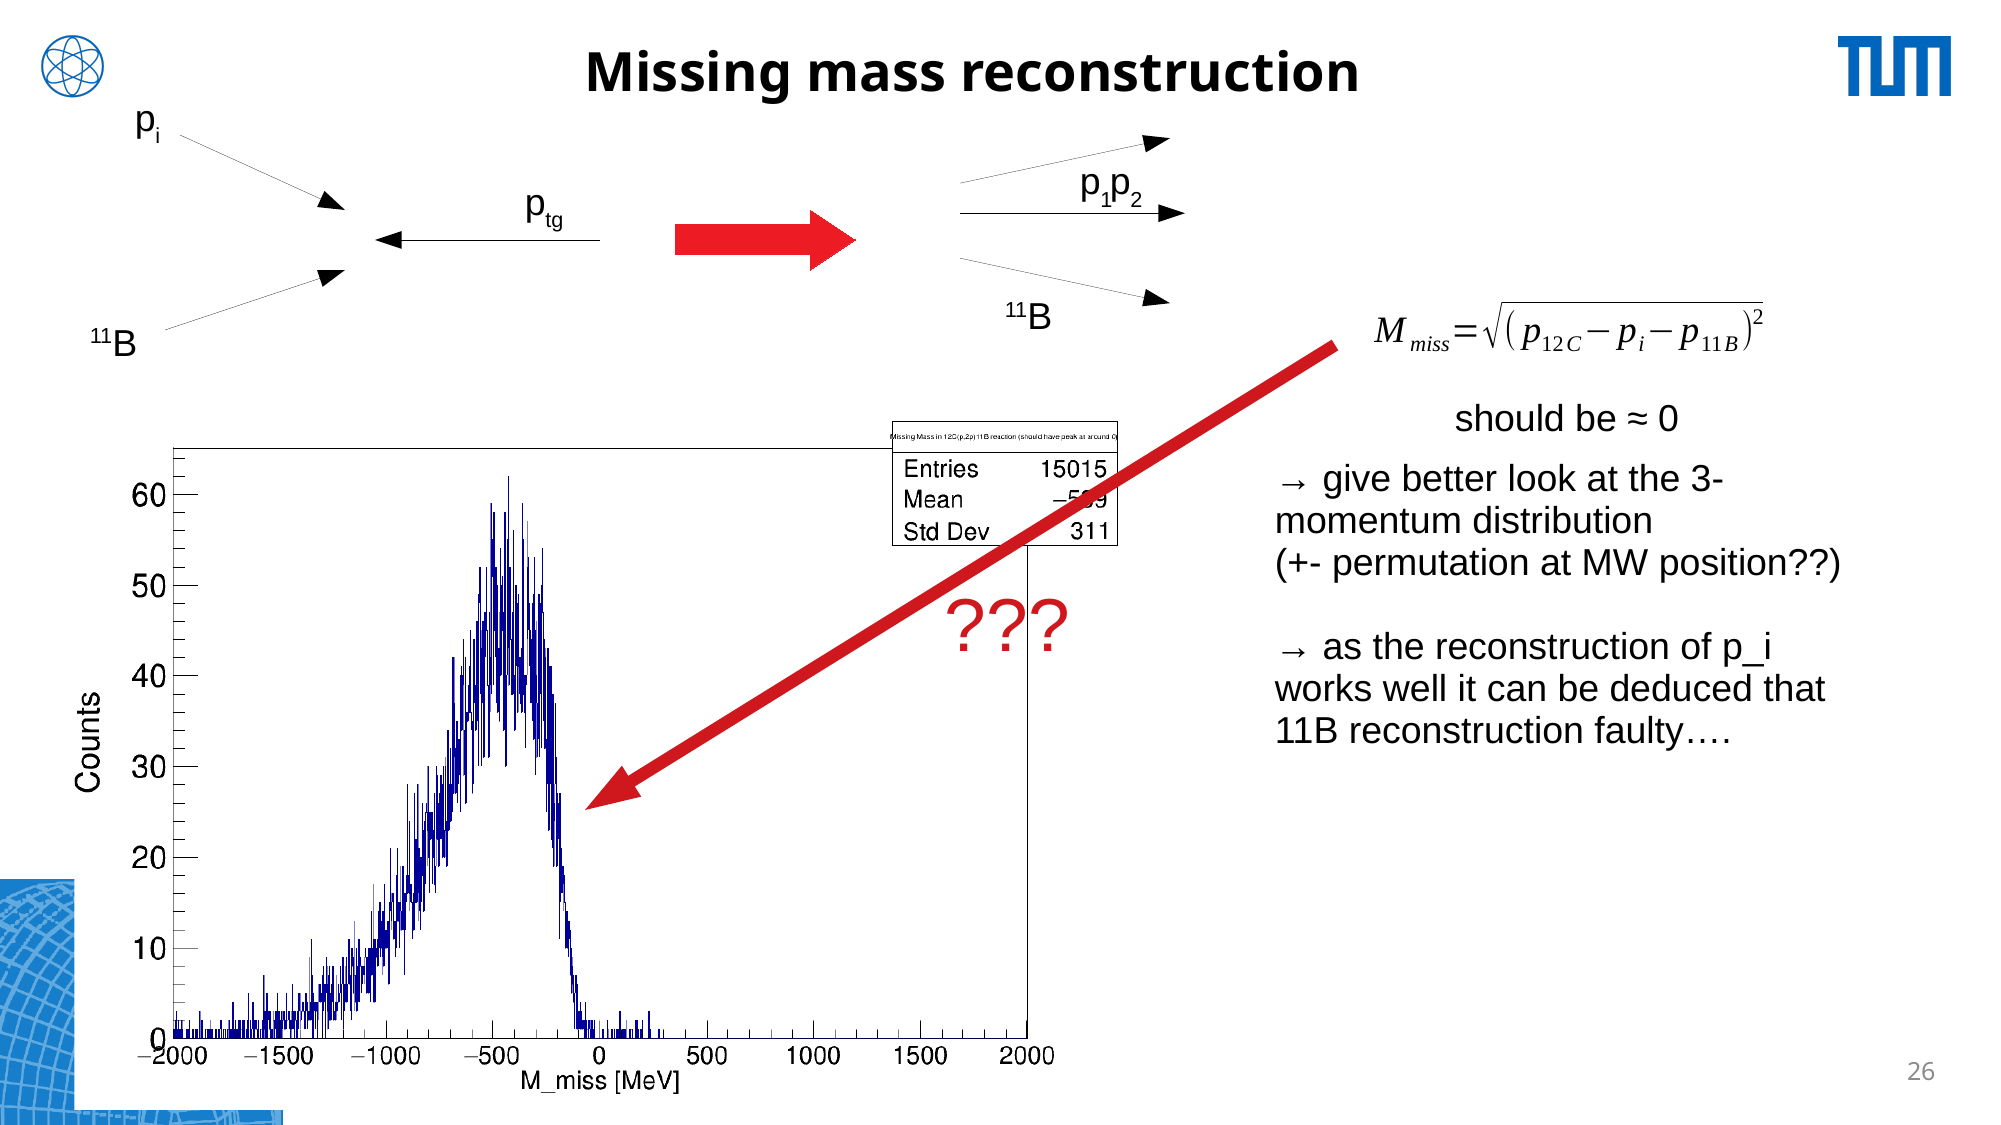

# Missing mass reconstruction
pi
p1
p2
ptg
11B
11B
should be ≈ 0
→ give better look at the 3- momentum distribution
(+- permutation at MW position??)
→ as the reconstruction of p_i works well it can be deduced that 11B reconstruction faulty….
???
Tobias Jenegger